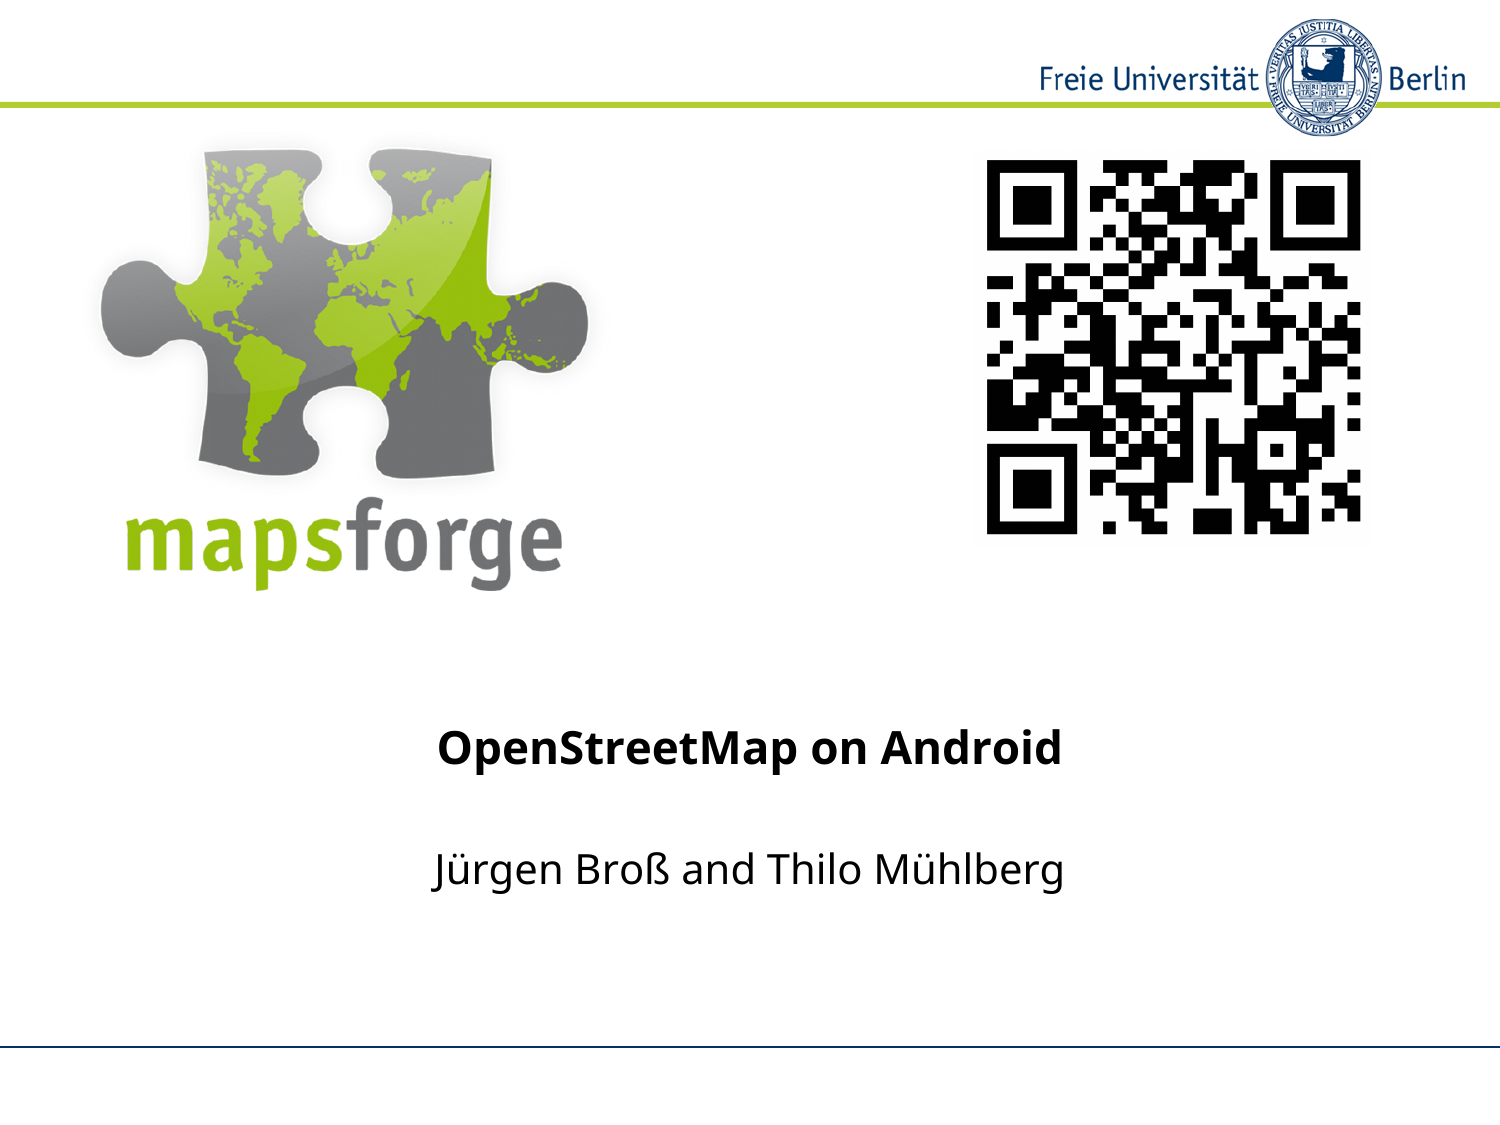

# OpenStreetMap on Android Jürgen Broß and Thilo Mühlberg